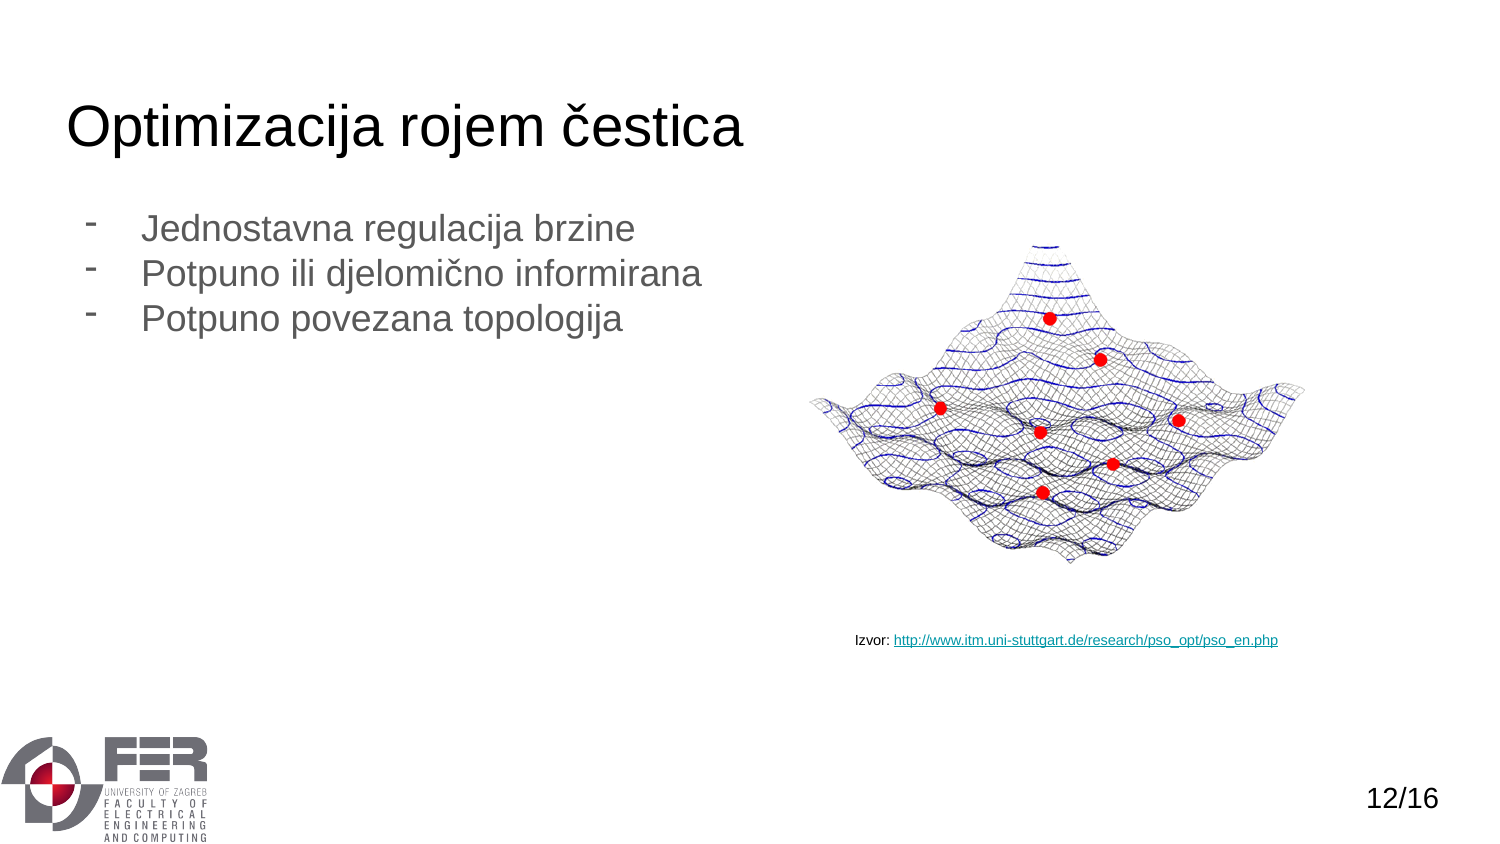

# Optimizacija rojem čestica
Jednostavna regulacija brzine
Potpuno ili djelomično informirana
Potpuno povezana topologija
Izvor: http://www.itm.uni-stuttgart.de/research/pso_opt/pso_en.php